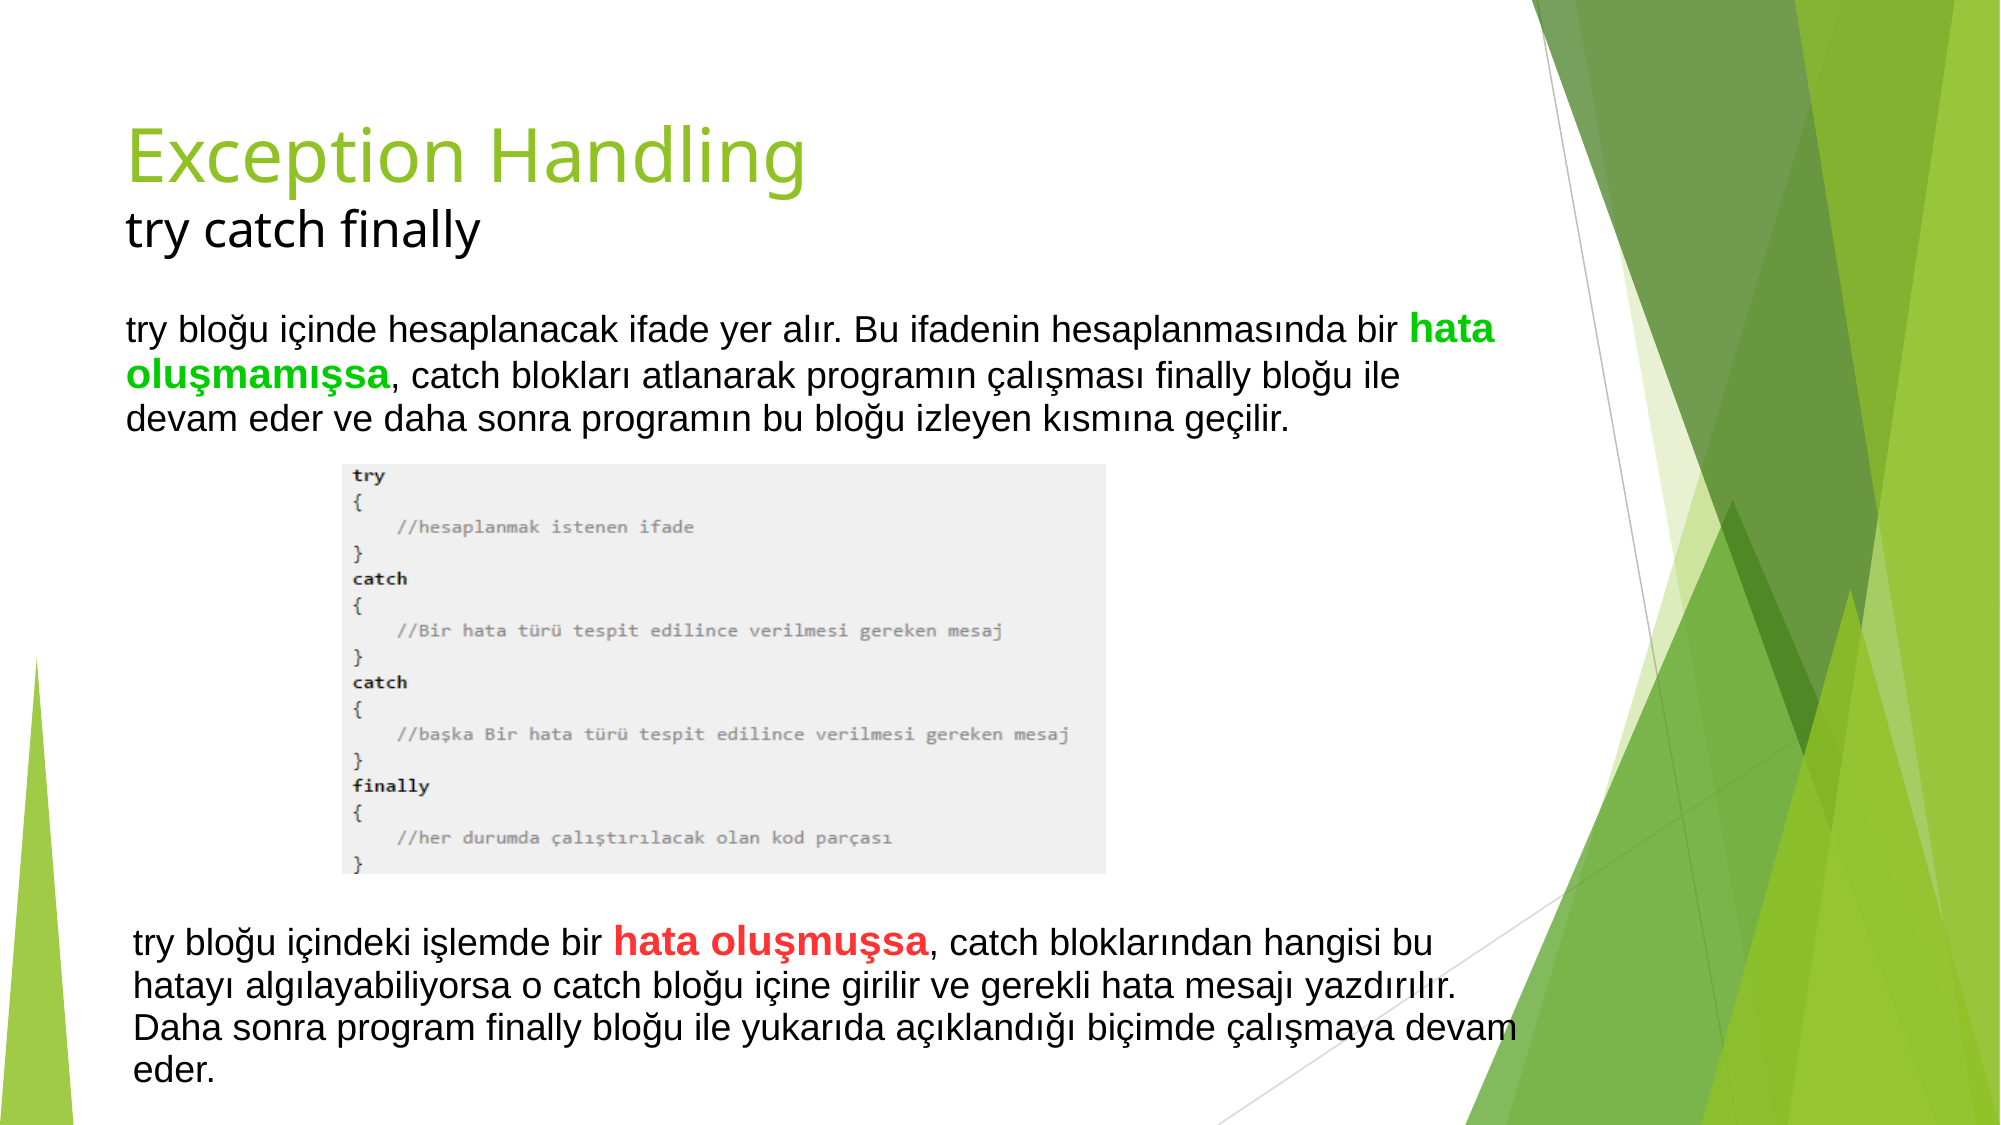

# Exception Handling try catch finally
try bloğu içinde hesaplanacak ifade yer alır. Bu ifadenin hesaplanmasında bir hata oluşmamışsa, catch blokları atlanarak programın çalışması finally bloğu ile devam eder ve daha sonra programın bu bloğu izleyen kısmına geçilir.
try bloğu içindeki işlemde bir hata oluşmuşsa, catch bloklarından hangisi bu hatayı algılayabiliyorsa o catch bloğu içine girilir ve gerekli hata mesajı yazdırılır. Daha sonra program finally bloğu ile yukarıda açıklandığı biçimde çalışmaya devam eder.